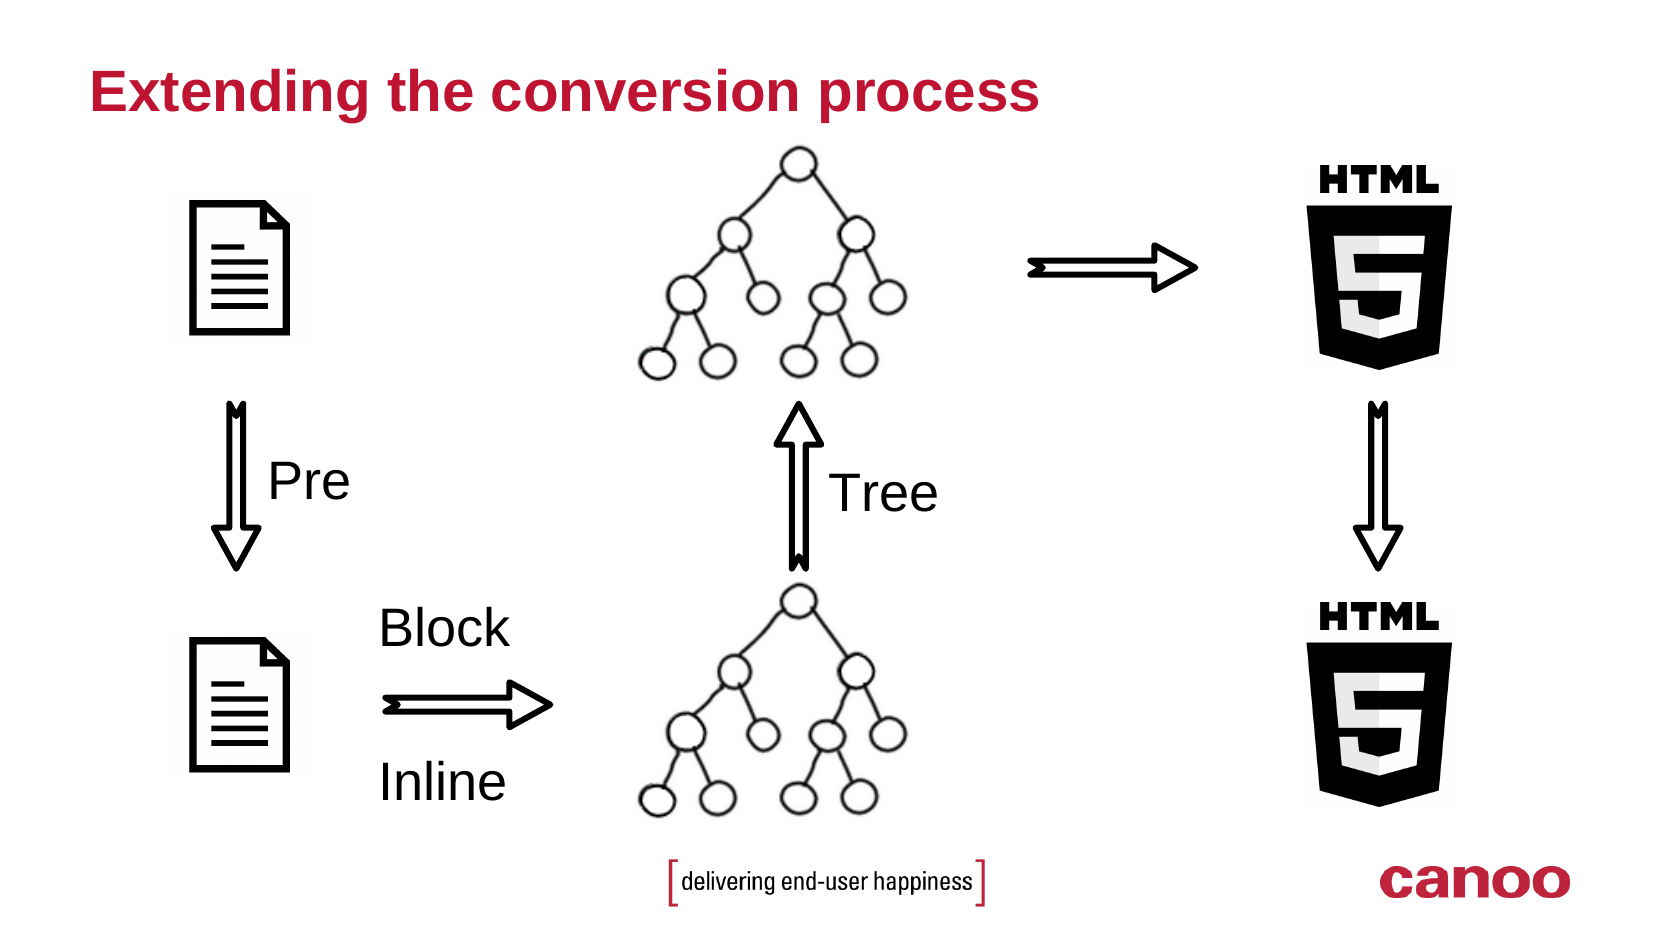

# Extending the conversion process
Pre
Tree
Block
Inline